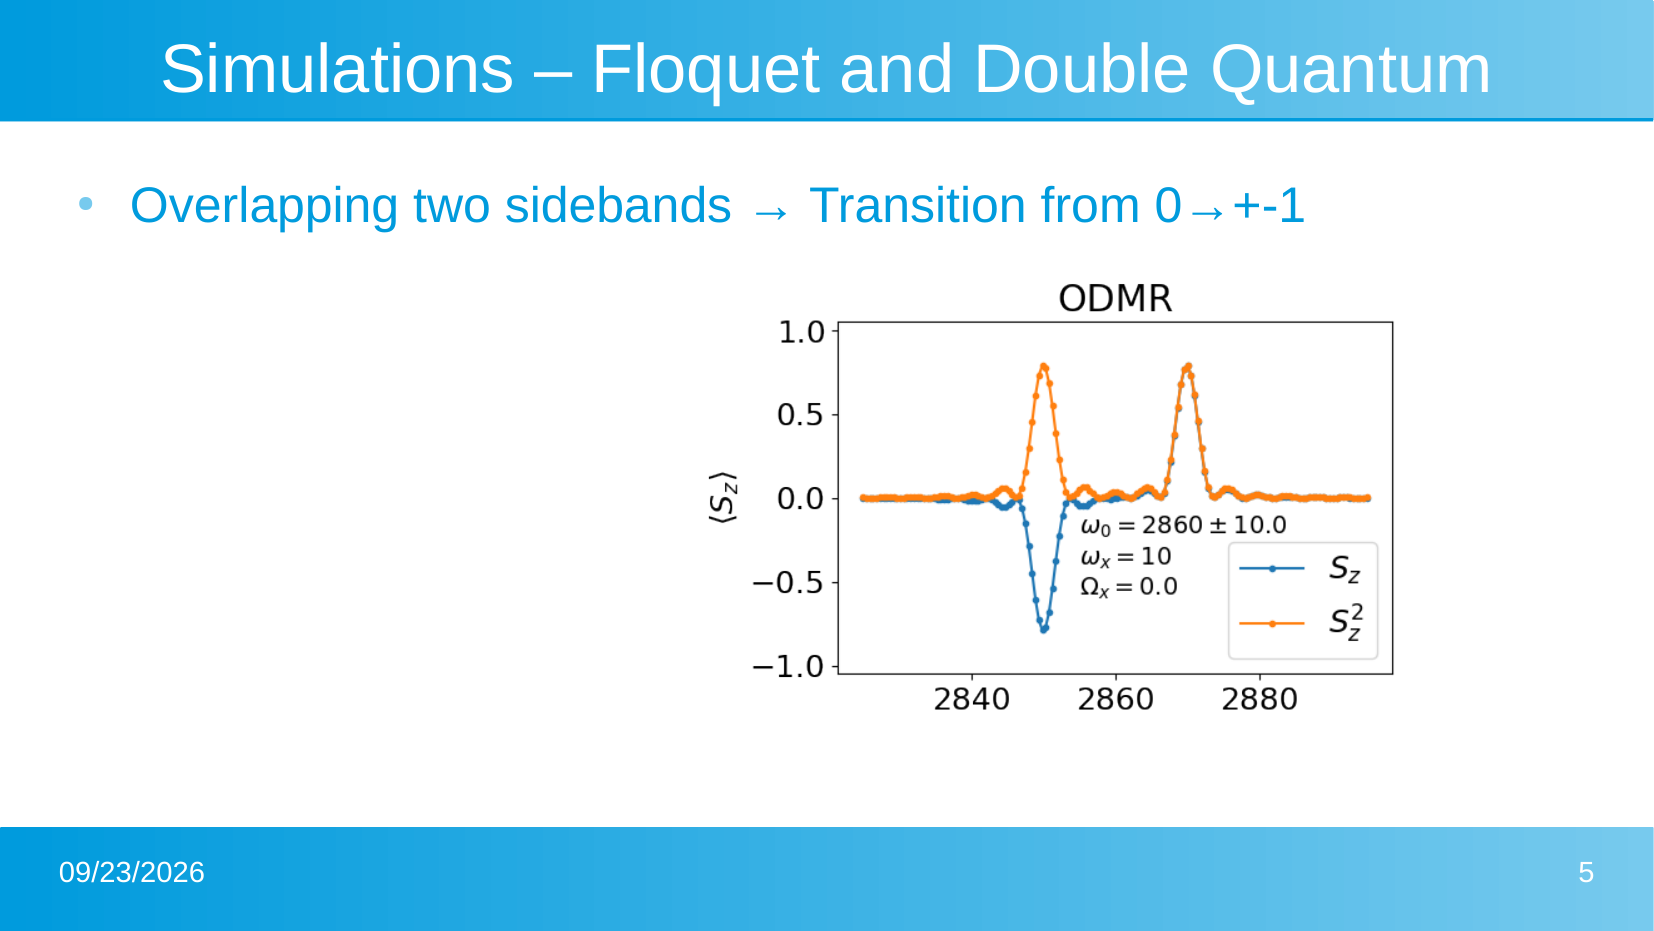

# Simulations – Floquet and Double Quantum
Overlapping two sidebands → Transition from 0→+-1
5